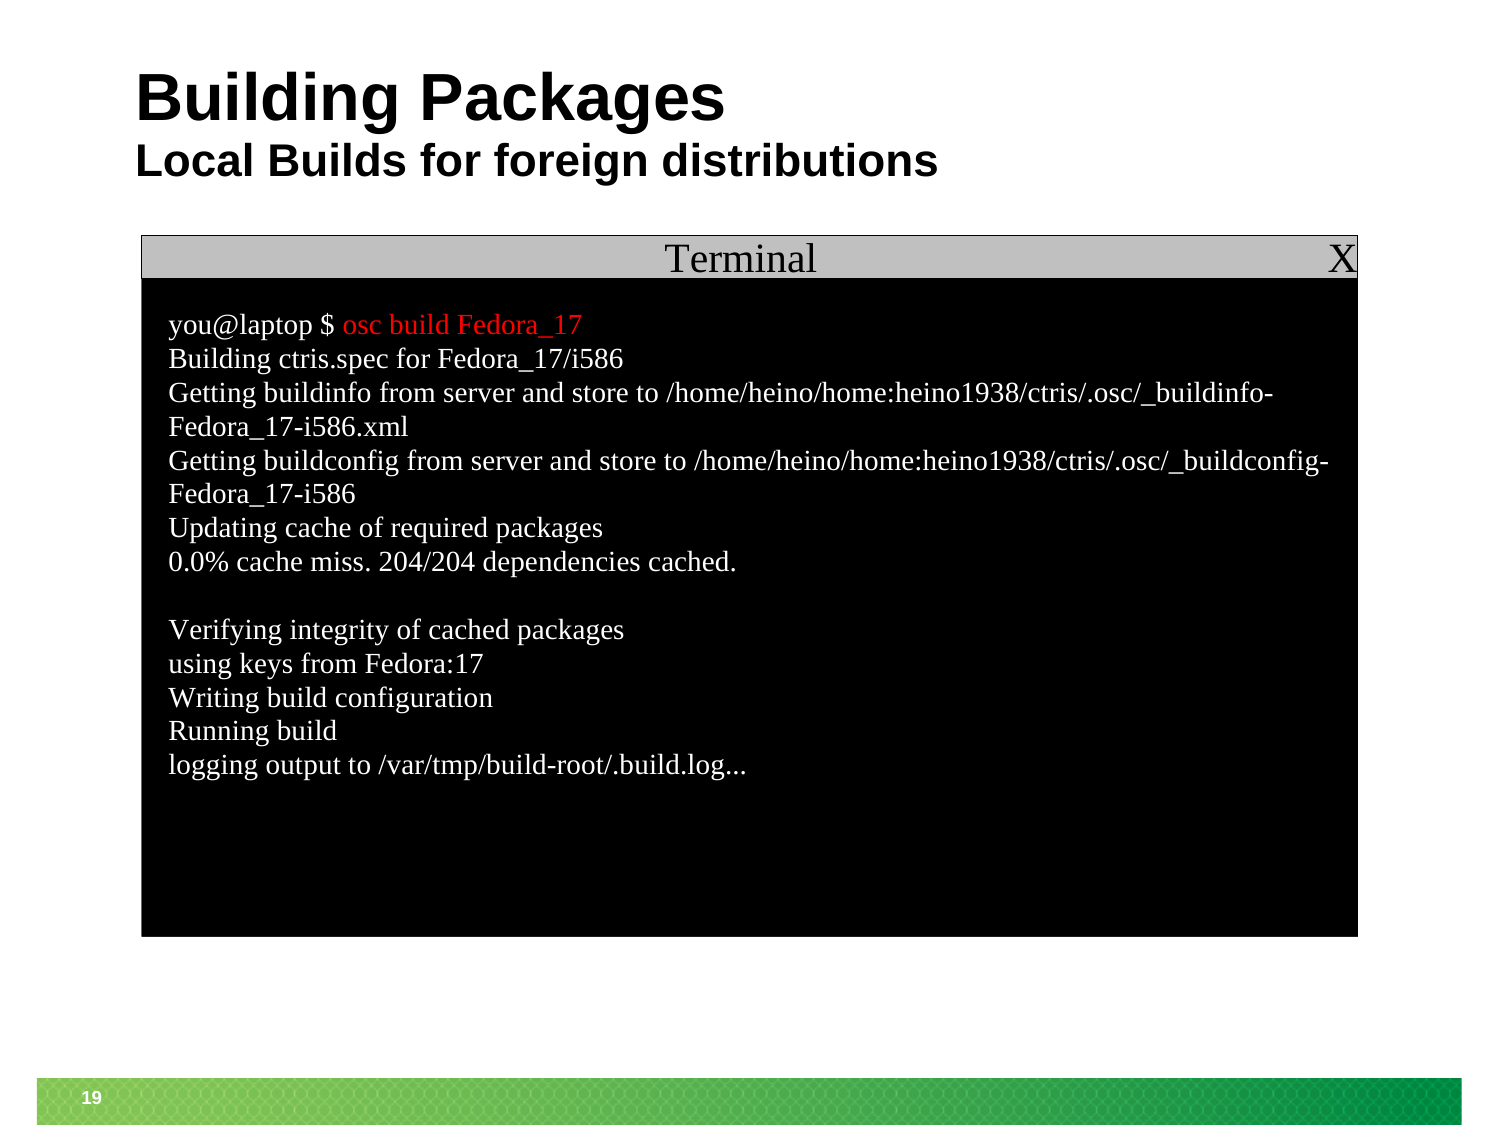

# Building Packages Local Builds for foreign distributions
Terminal 							X
Terminal 							X
you@laptop $
you@laptop $ osc build Fedora_17
Building ctris.spec for Fedora_17/i586
Getting buildinfo from server and store to /home/heino/home:heino1938/ctris/.osc/_buildinfo-Fedora_17-i586.xml
Getting buildconfig from server and store to /home/heino/home:heino1938/ctris/.osc/_buildconfig-Fedora_17-i586
Updating cache of required packages
0.0% cache miss. 204/204 dependencies cached.
Verifying integrity of cached packages
using keys from Fedora:17
Writing build configuration
Running build
logging output to /var/tmp/build-root/.build.log...